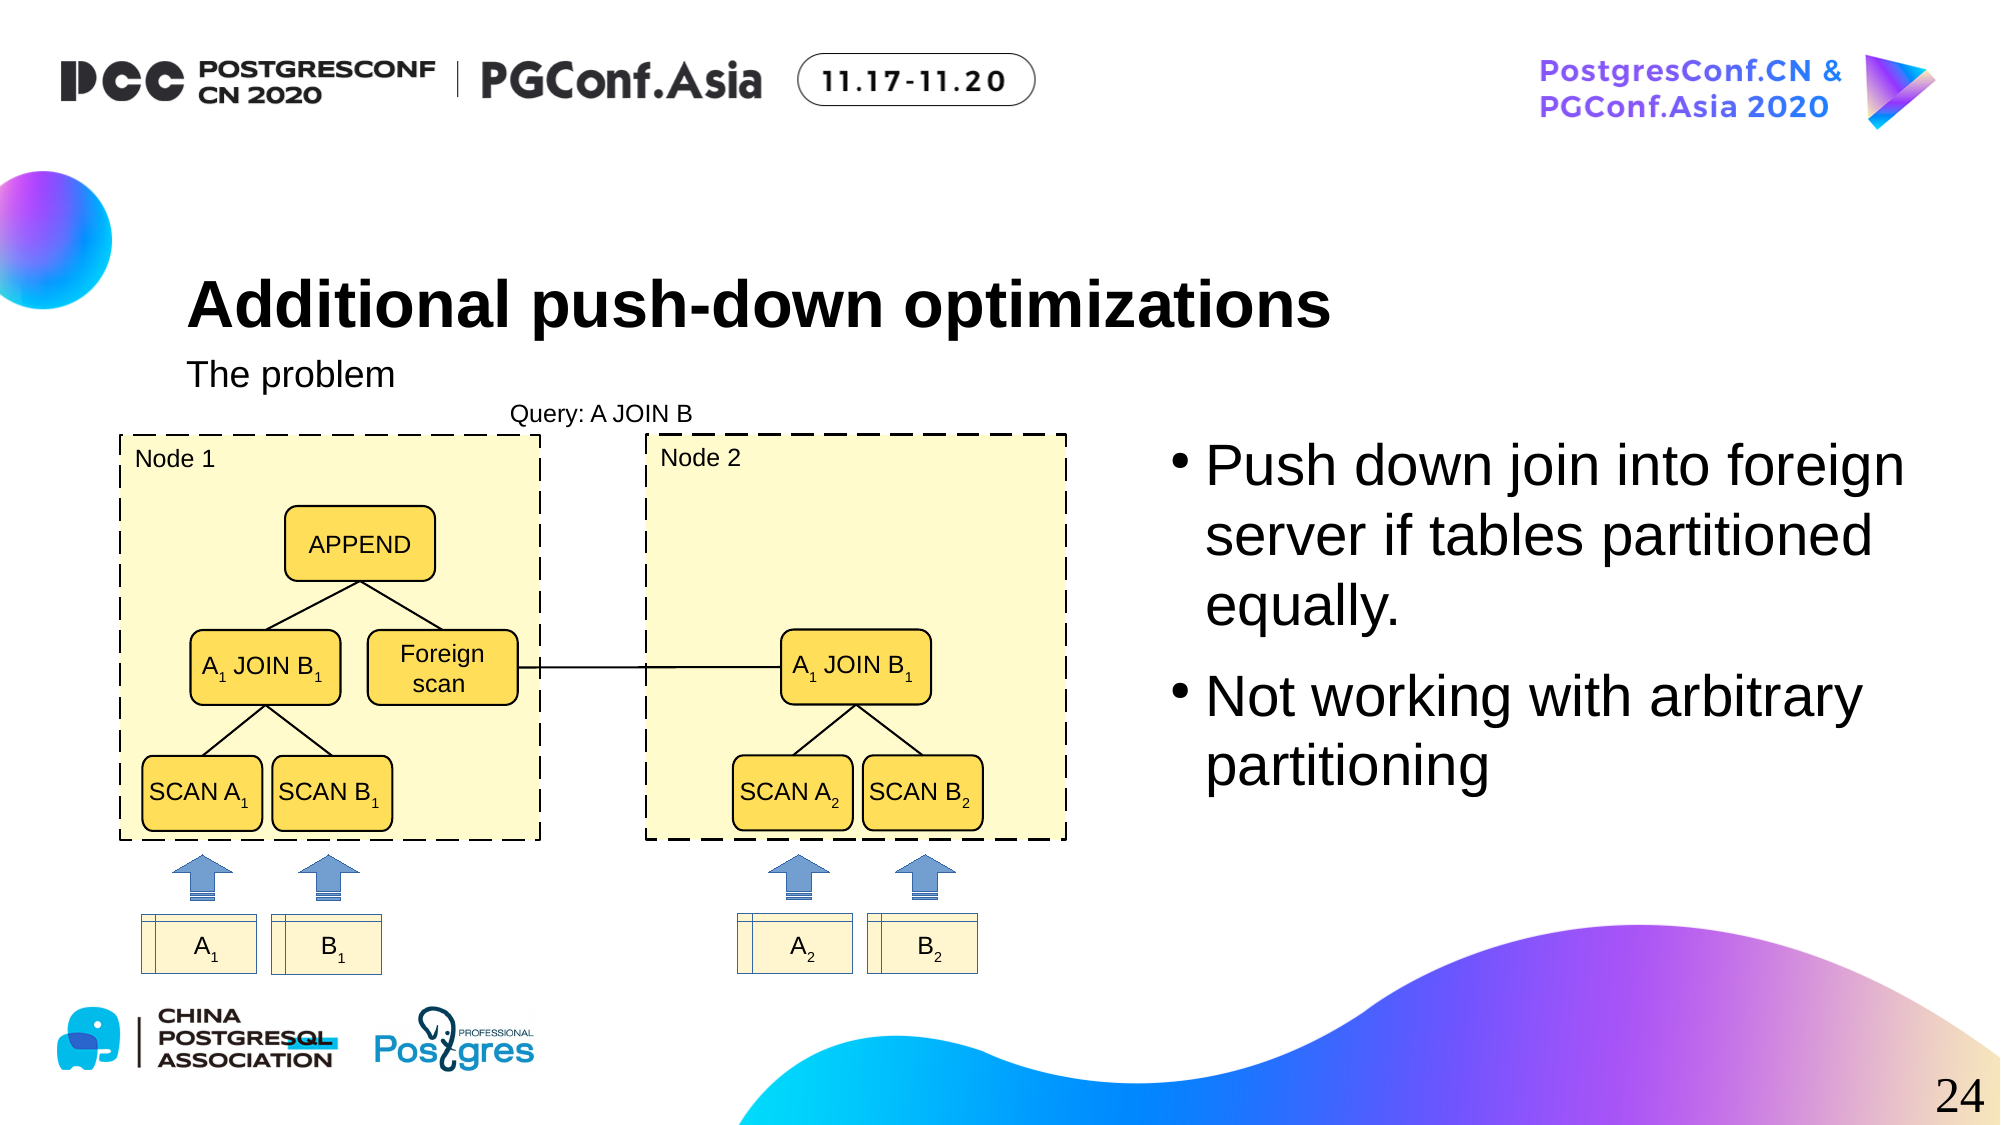

Additional push-down optimizations
The problem
Query: A JOIN B
Push down join into foreign server if tables partitioned equally.
Not working with arbitrary partitioning
Node 2
Node 1
APPEND
A1 JOIN B1
A1 JOIN B1
Foreign
scan
SCAN A2
SCAN B2
SCAN A1
SCAN B1
A2
B2
A1
B1